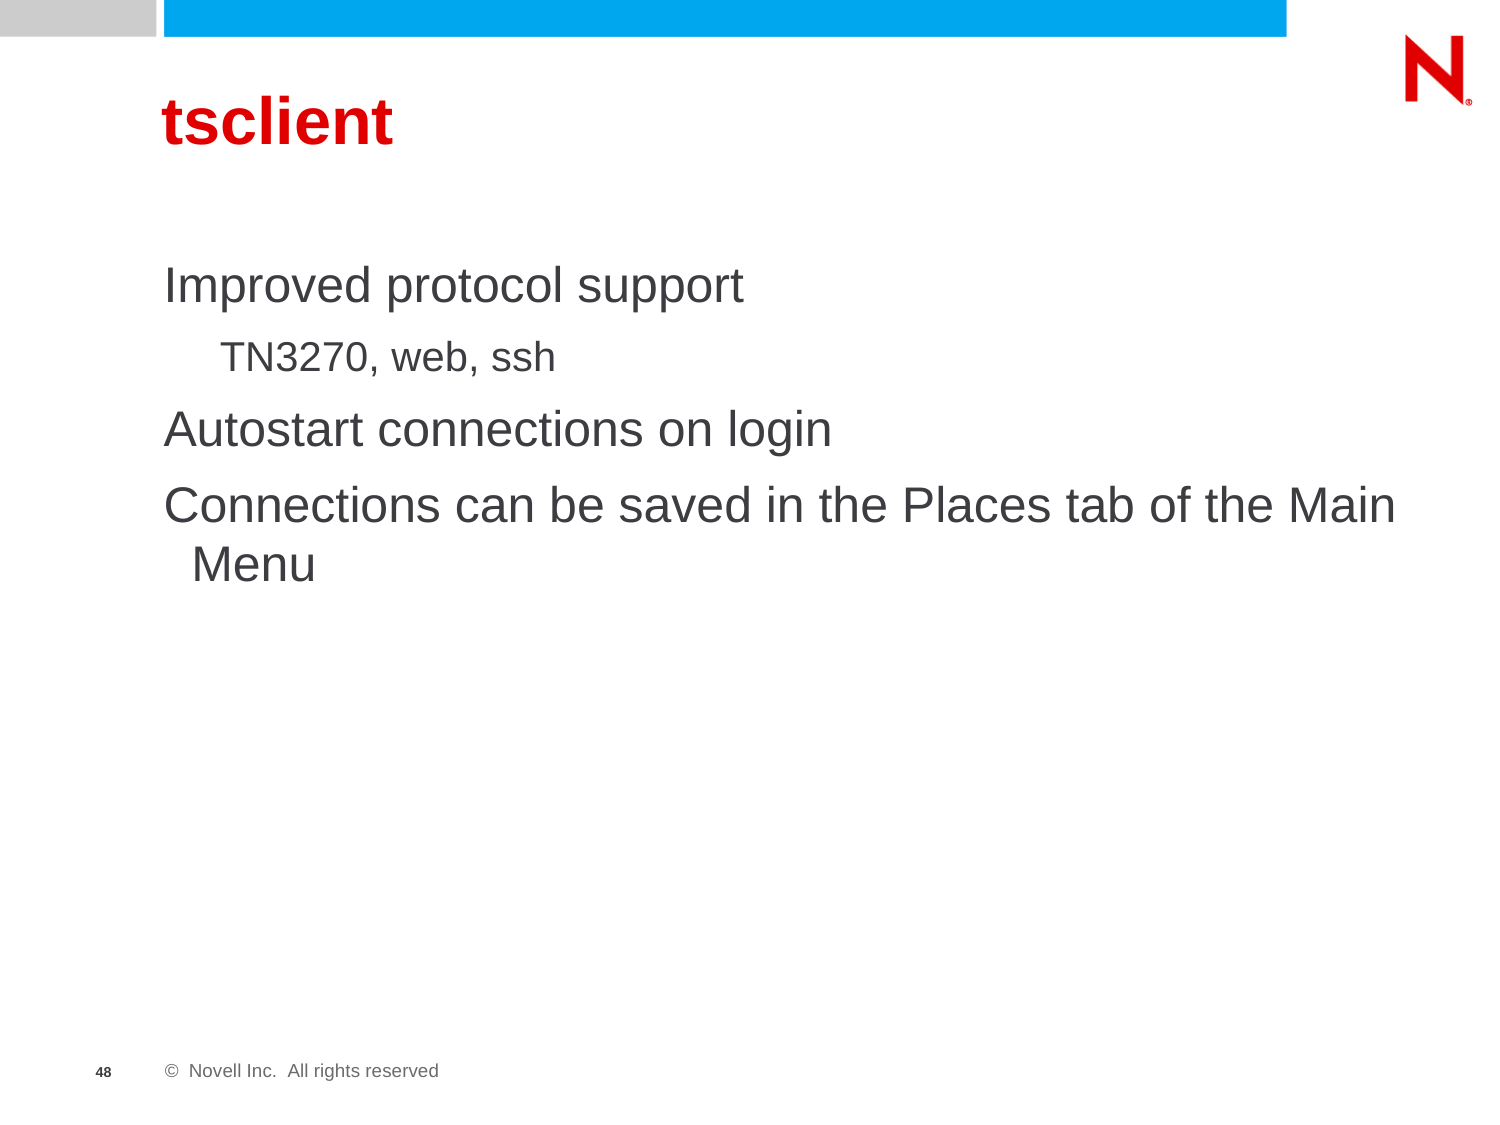

# tsclient
Improved protocol support
TN3270, web, ssh
Autostart connections on login
Connections can be saved in the Places tab of the Main Menu